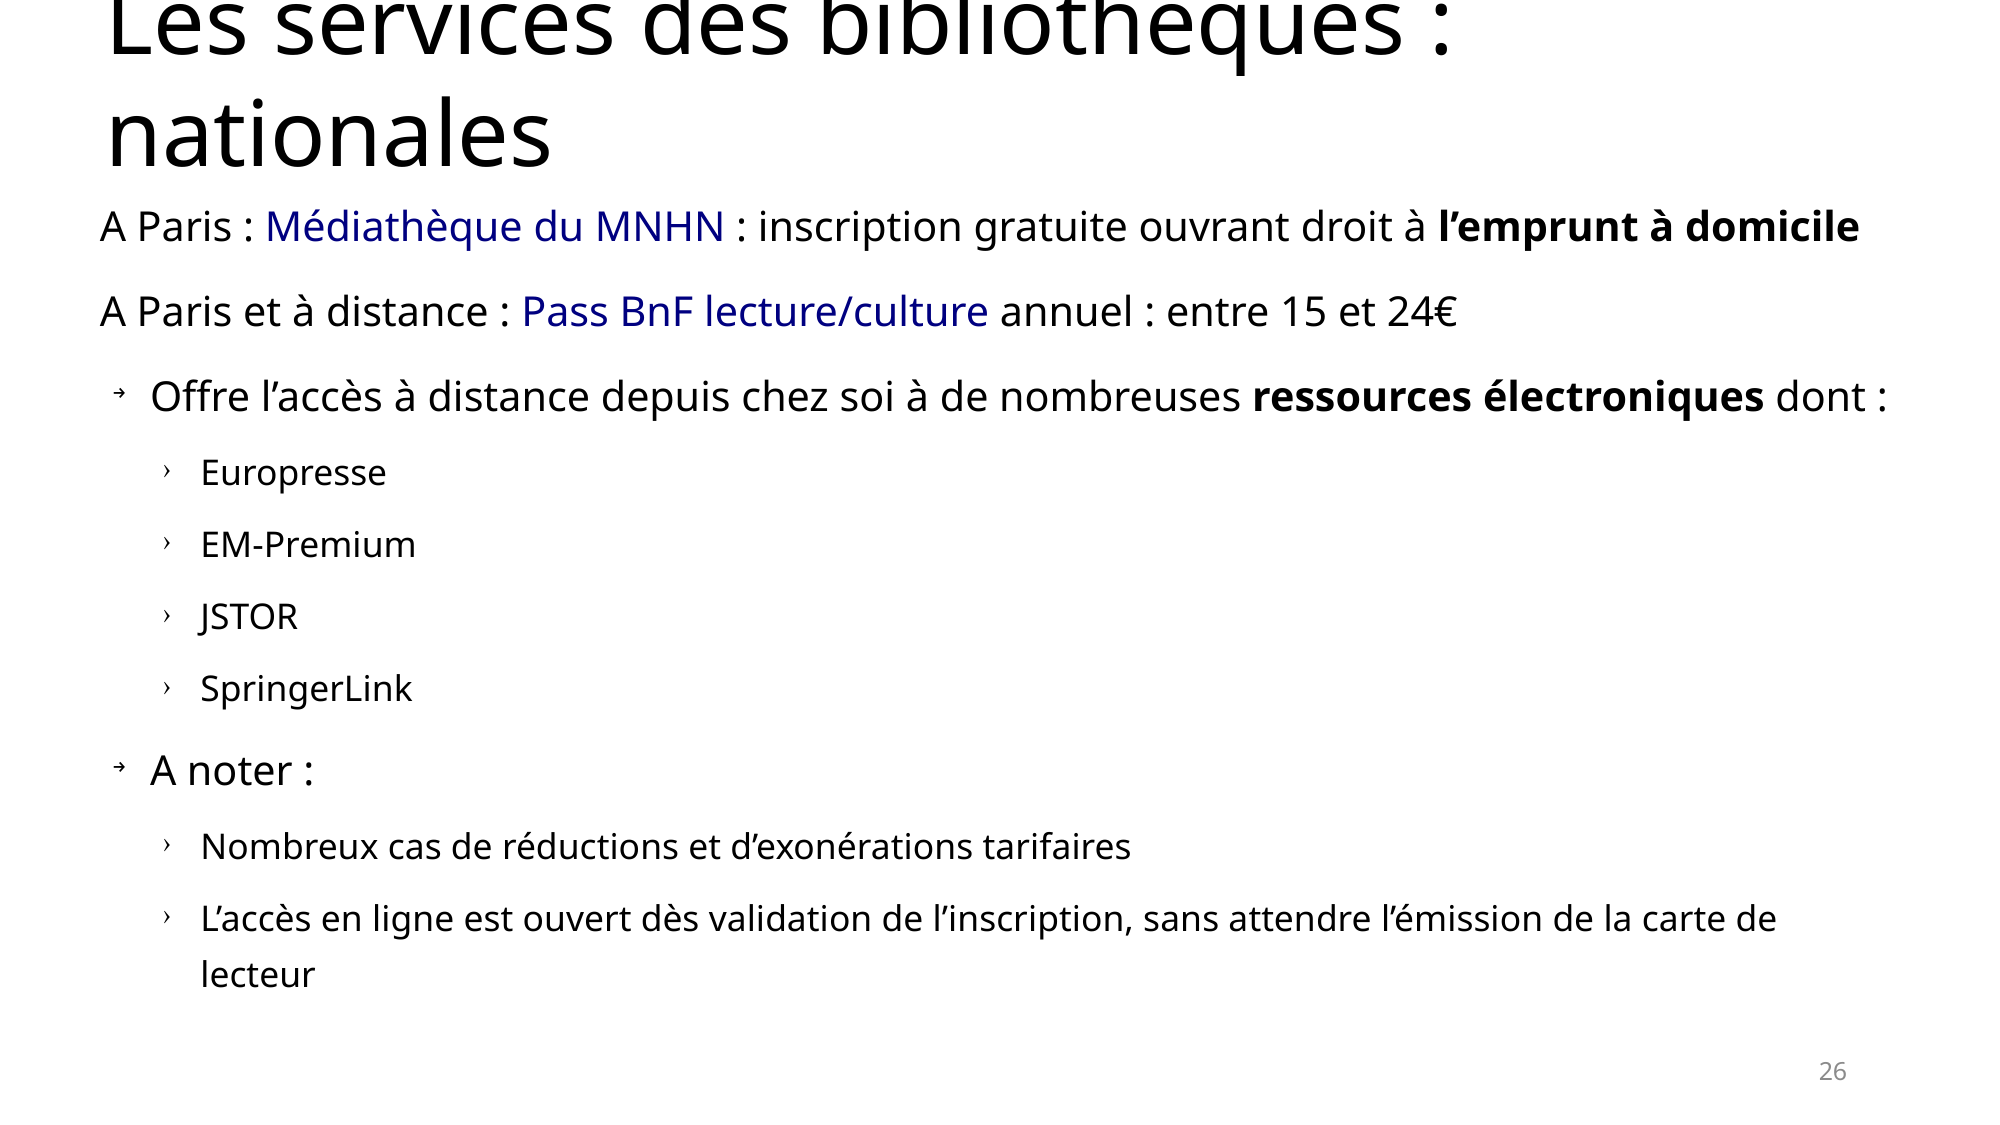

# Les services des bibliothèques : nationales
A Paris : Médiathèque du MNHN : inscription gratuite ouvrant droit à l’emprunt à domicile
A Paris et à distance : Pass BnF lecture/culture annuel : entre 15 et 24€
Offre l’accès à distance depuis chez soi à de nombreuses ressources électroniques dont :
Europresse
EM-Premium
JSTOR
SpringerLink
A noter :
Nombreux cas de réductions et d’exonérations tarifaires
L’accès en ligne est ouvert dès validation de l’inscription, sans attendre l’émission de la carte de lecteur
26